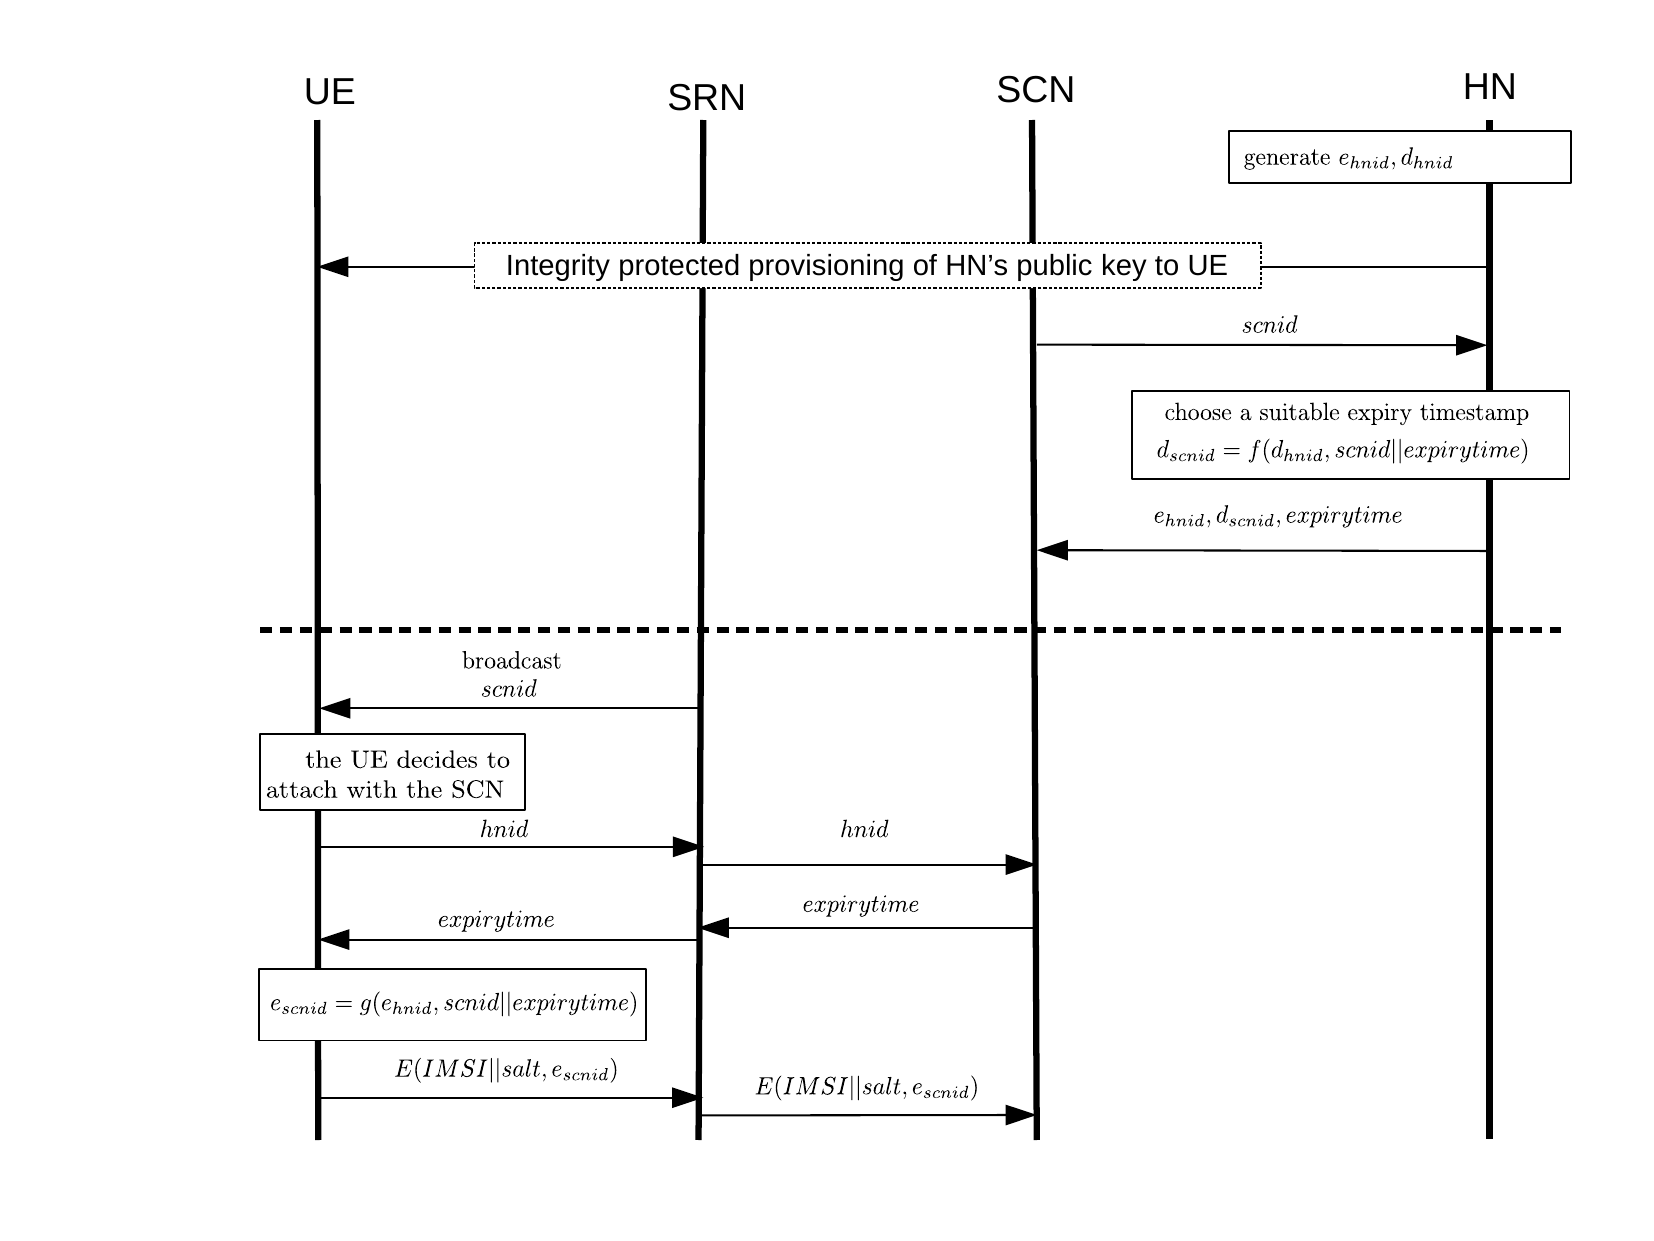

HN
SCN
UE
SRN
Integrity protected provisioning of HN’s public key to UE